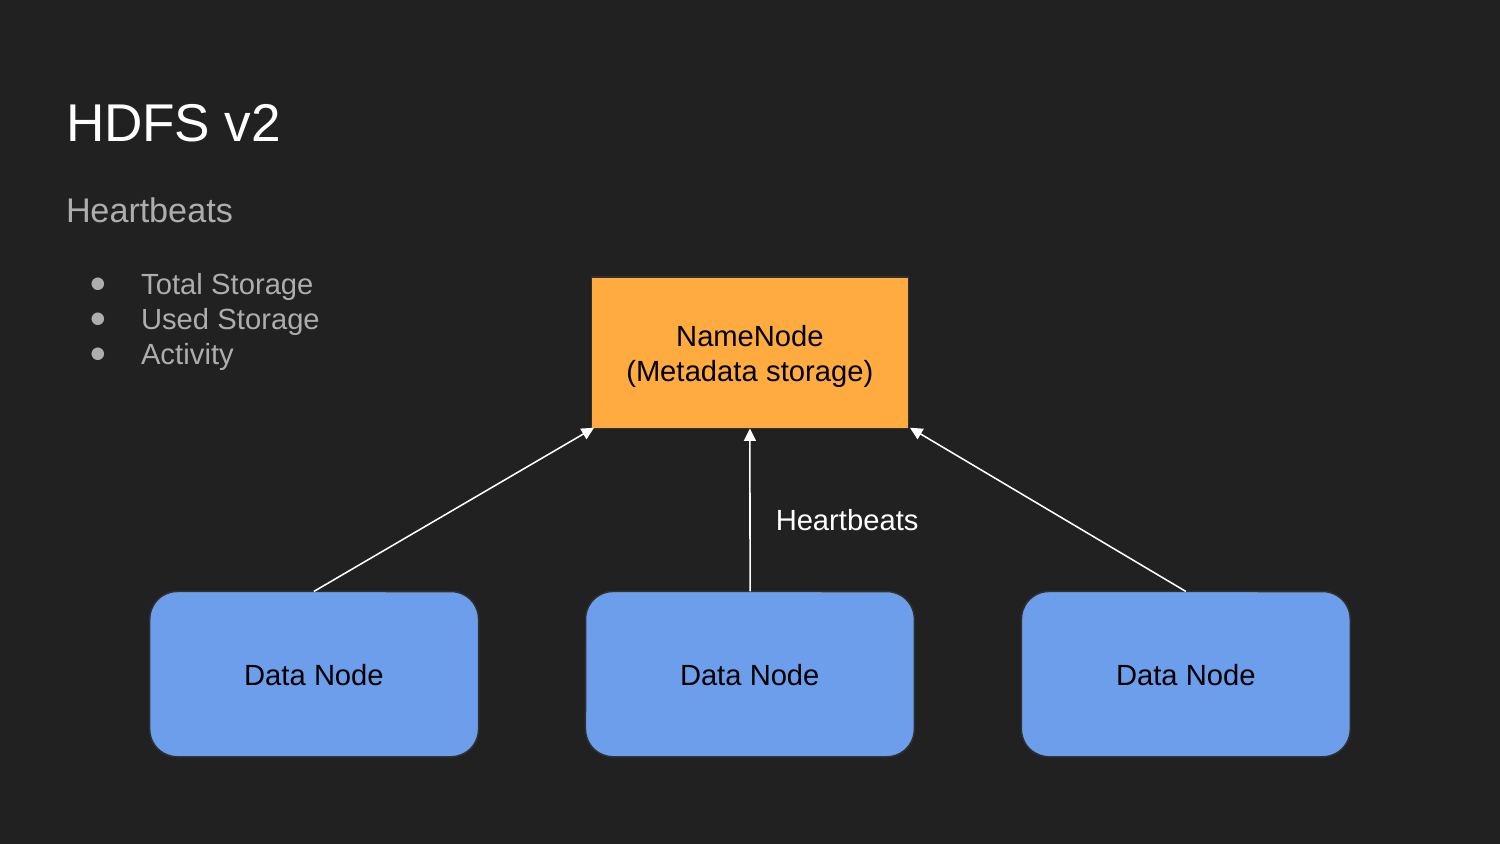

# HDFS v2
Heartbeats
Total Storage
Used Storage
Activity
NameNode
(Metadata storage)
Heartbeats
Data Node
Data Node
Data Node